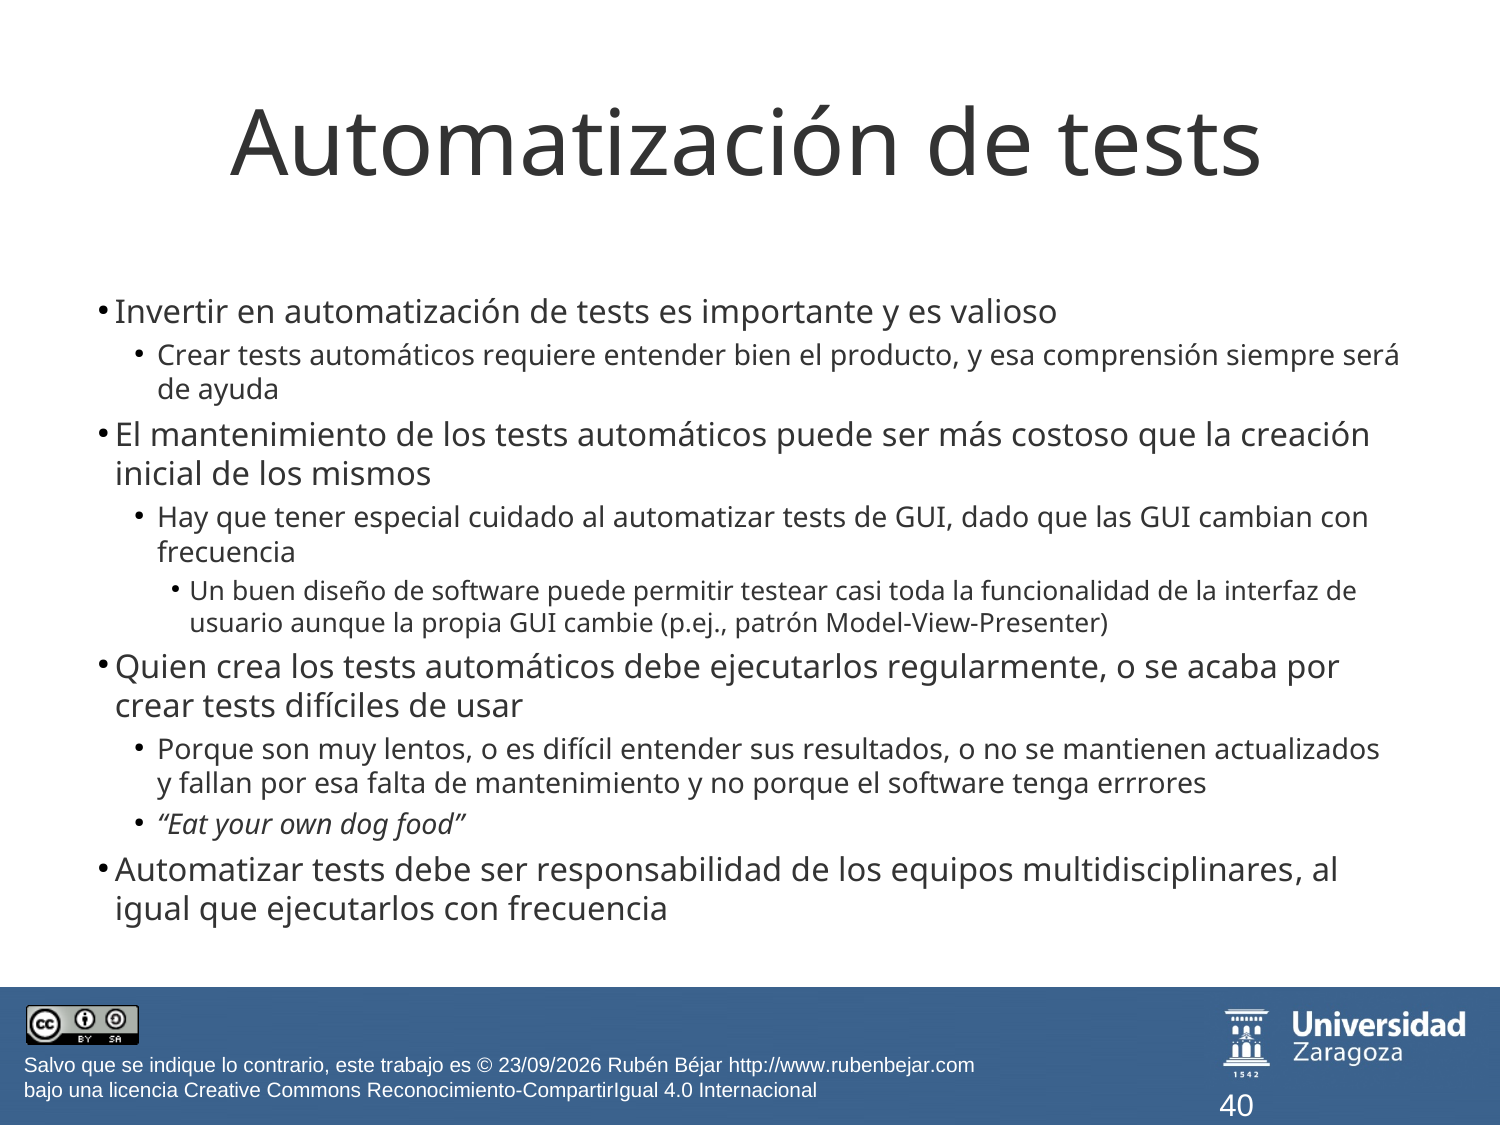

# Automatización de tests
Invertir en automatización de tests es importante y es valioso
Crear tests automáticos requiere entender bien el producto, y esa comprensión siempre será de ayuda
El mantenimiento de los tests automáticos puede ser más costoso que la creación inicial de los mismos
Hay que tener especial cuidado al automatizar tests de GUI, dado que las GUI cambian con frecuencia
Un buen diseño de software puede permitir testear casi toda la funcionalidad de la interfaz de usuario aunque la propia GUI cambie (p.ej., patrón Model-View-Presenter)
Quien crea los tests automáticos debe ejecutarlos regularmente, o se acaba por crear tests difíciles de usar
Porque son muy lentos, o es difícil entender sus resultados, o no se mantienen actualizados y fallan por esa falta de mantenimiento y no porque el software tenga errrores
“Eat your own dog food”
Automatizar tests debe ser responsabilidad de los equipos multidisciplinares, al igual que ejecutarlos con frecuencia